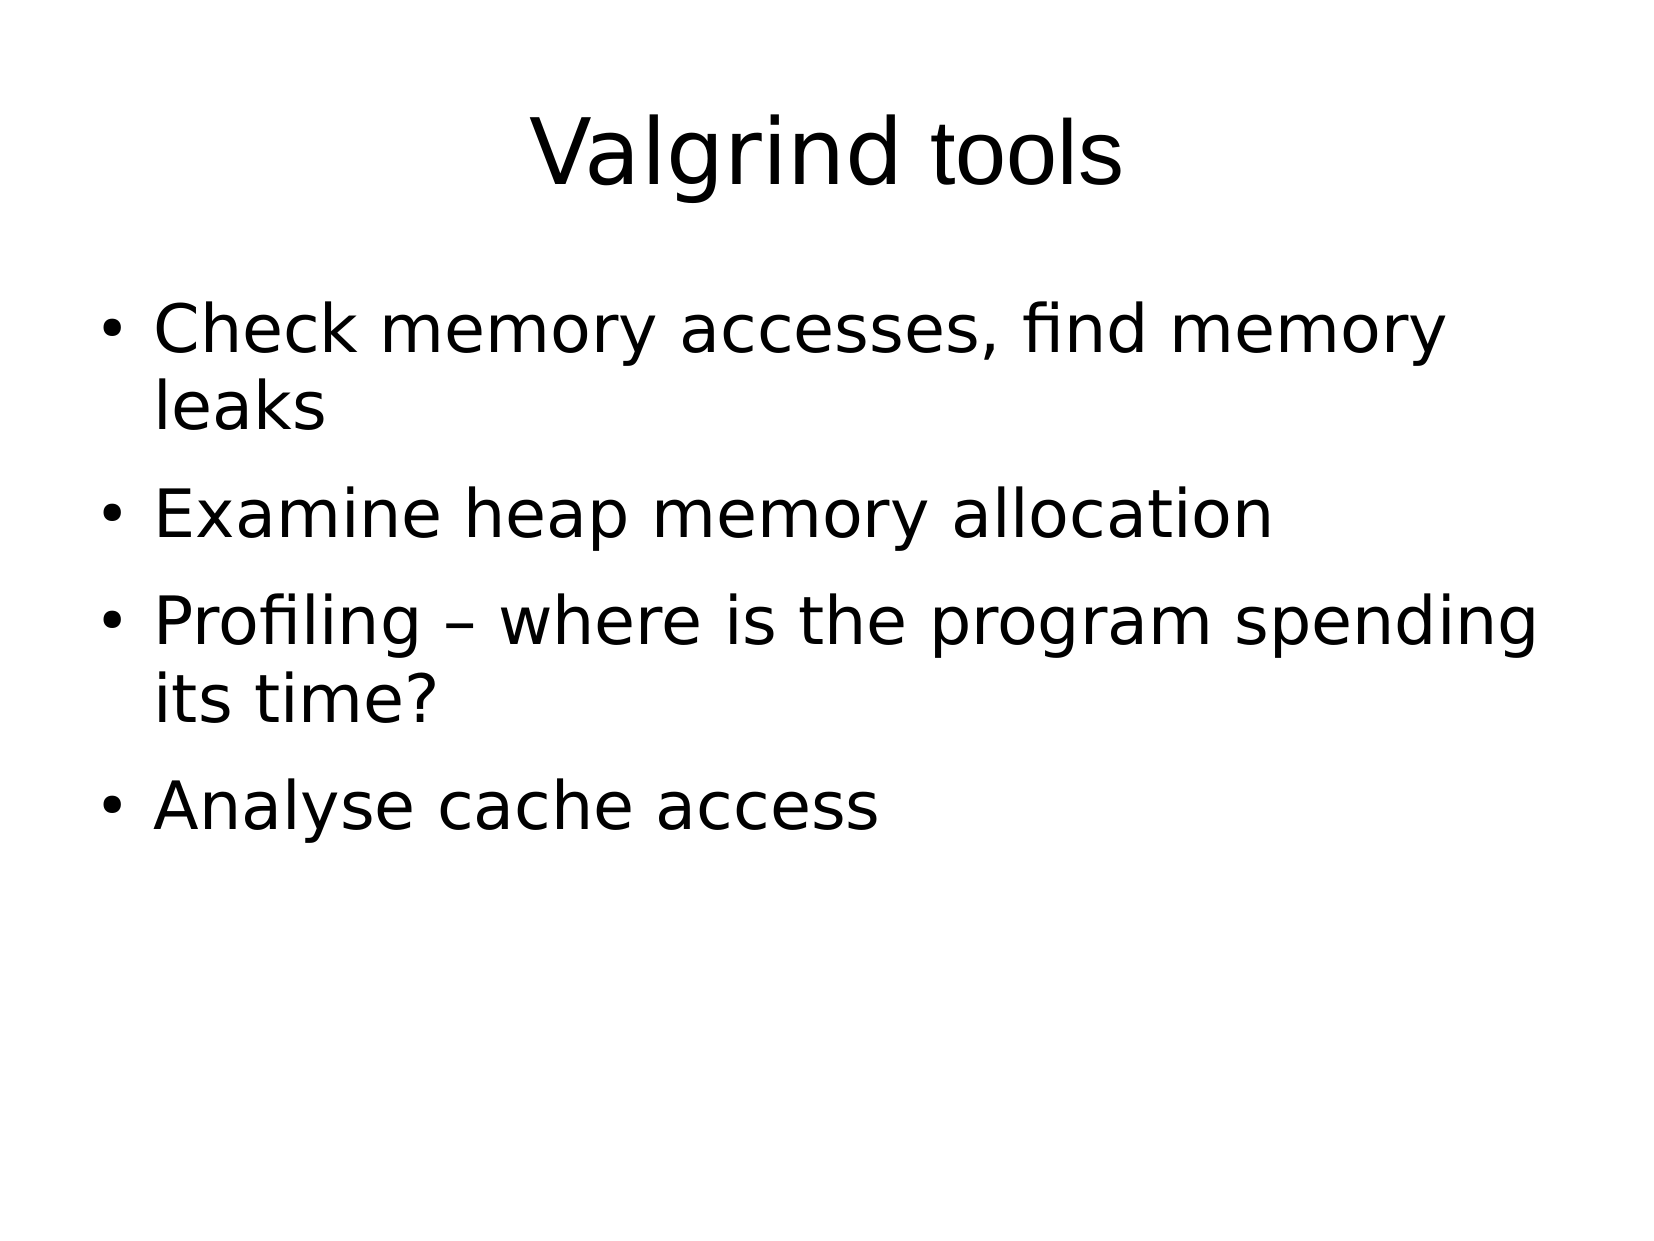

# Valgrind tools
Check memory accesses, find memory leaks
Examine heap memory allocation
Profiling – where is the program spending its time?
Analyse cache access